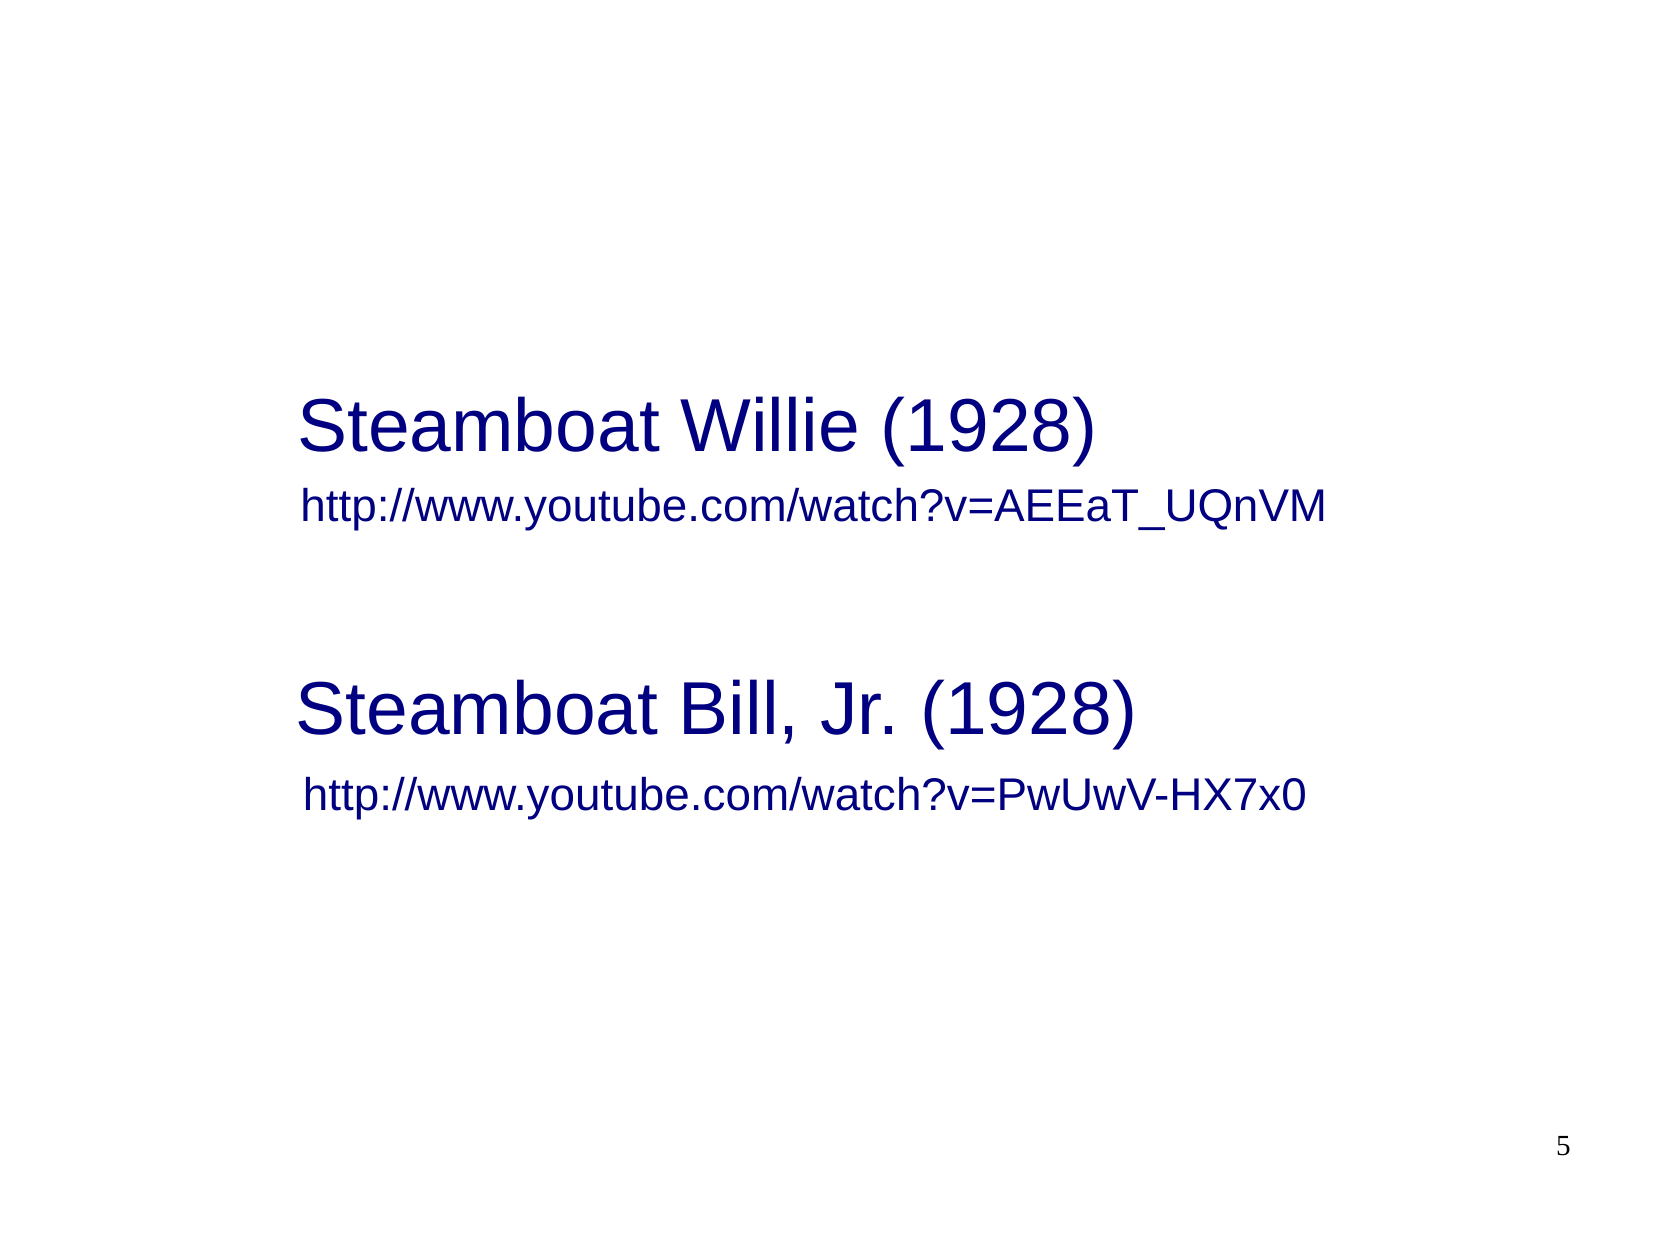

Steamboat Willie (1928)
http://www.youtube.com/watch?v=AEEaT_UQnVM
Steamboat Bill, Jr. (1928)
http://www.youtube.com/watch?v=PwUwV-HX7x0
5